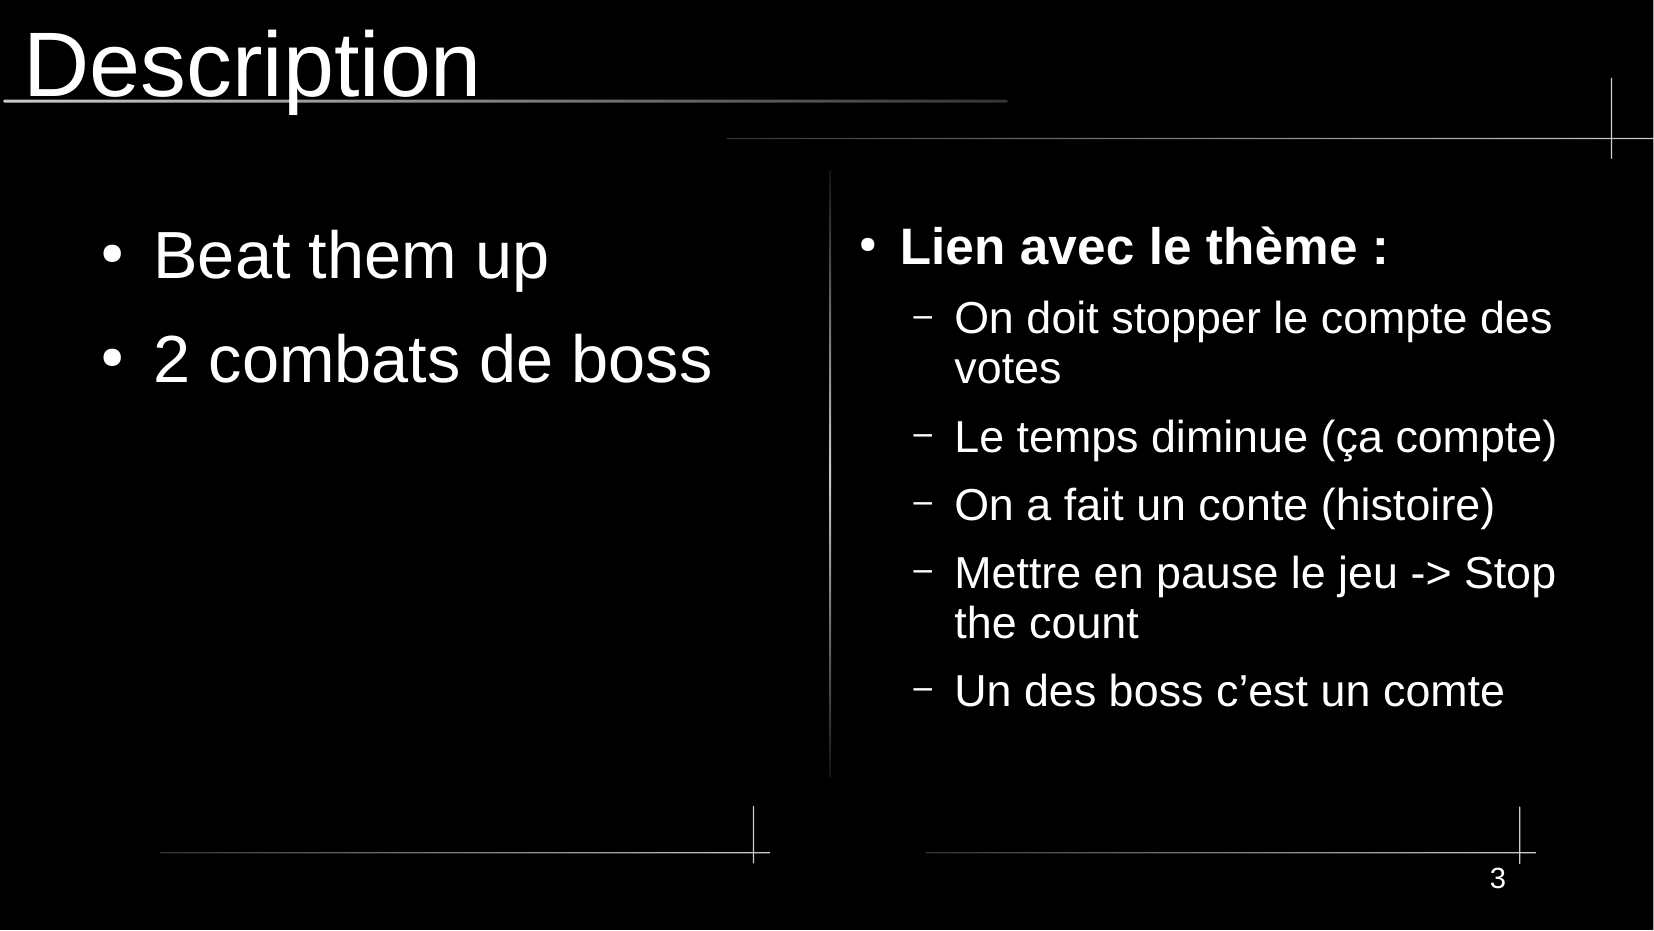

# Description
Beat them up
2 combats de boss
Lien avec le thème :
On doit stopper le compte des votes
Le temps diminue (ça compte)
On a fait un conte (histoire)
Mettre en pause le jeu -> Stop the count
Un des boss c’est un comte
3